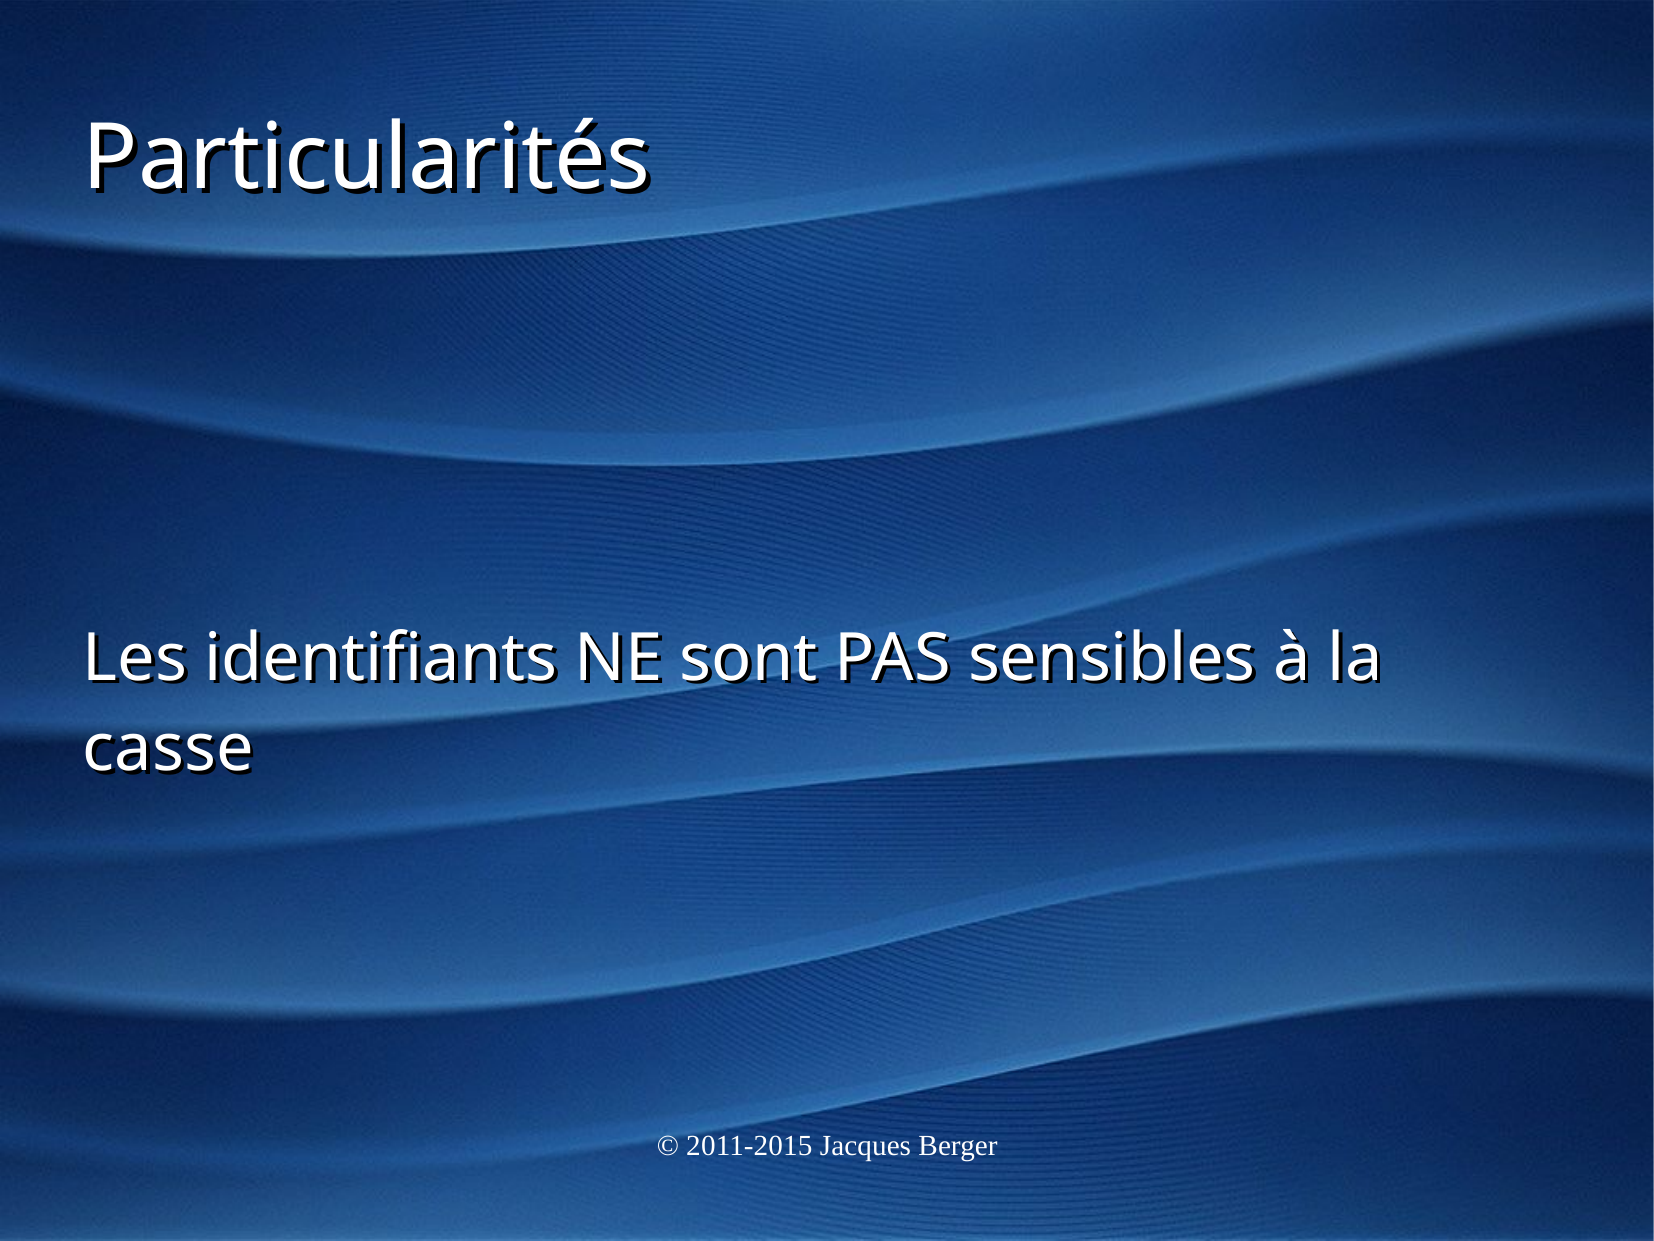

# Particularités
Les identifiants NE sont PAS sensibles à la casse
© 2011-2015 Jacques Berger